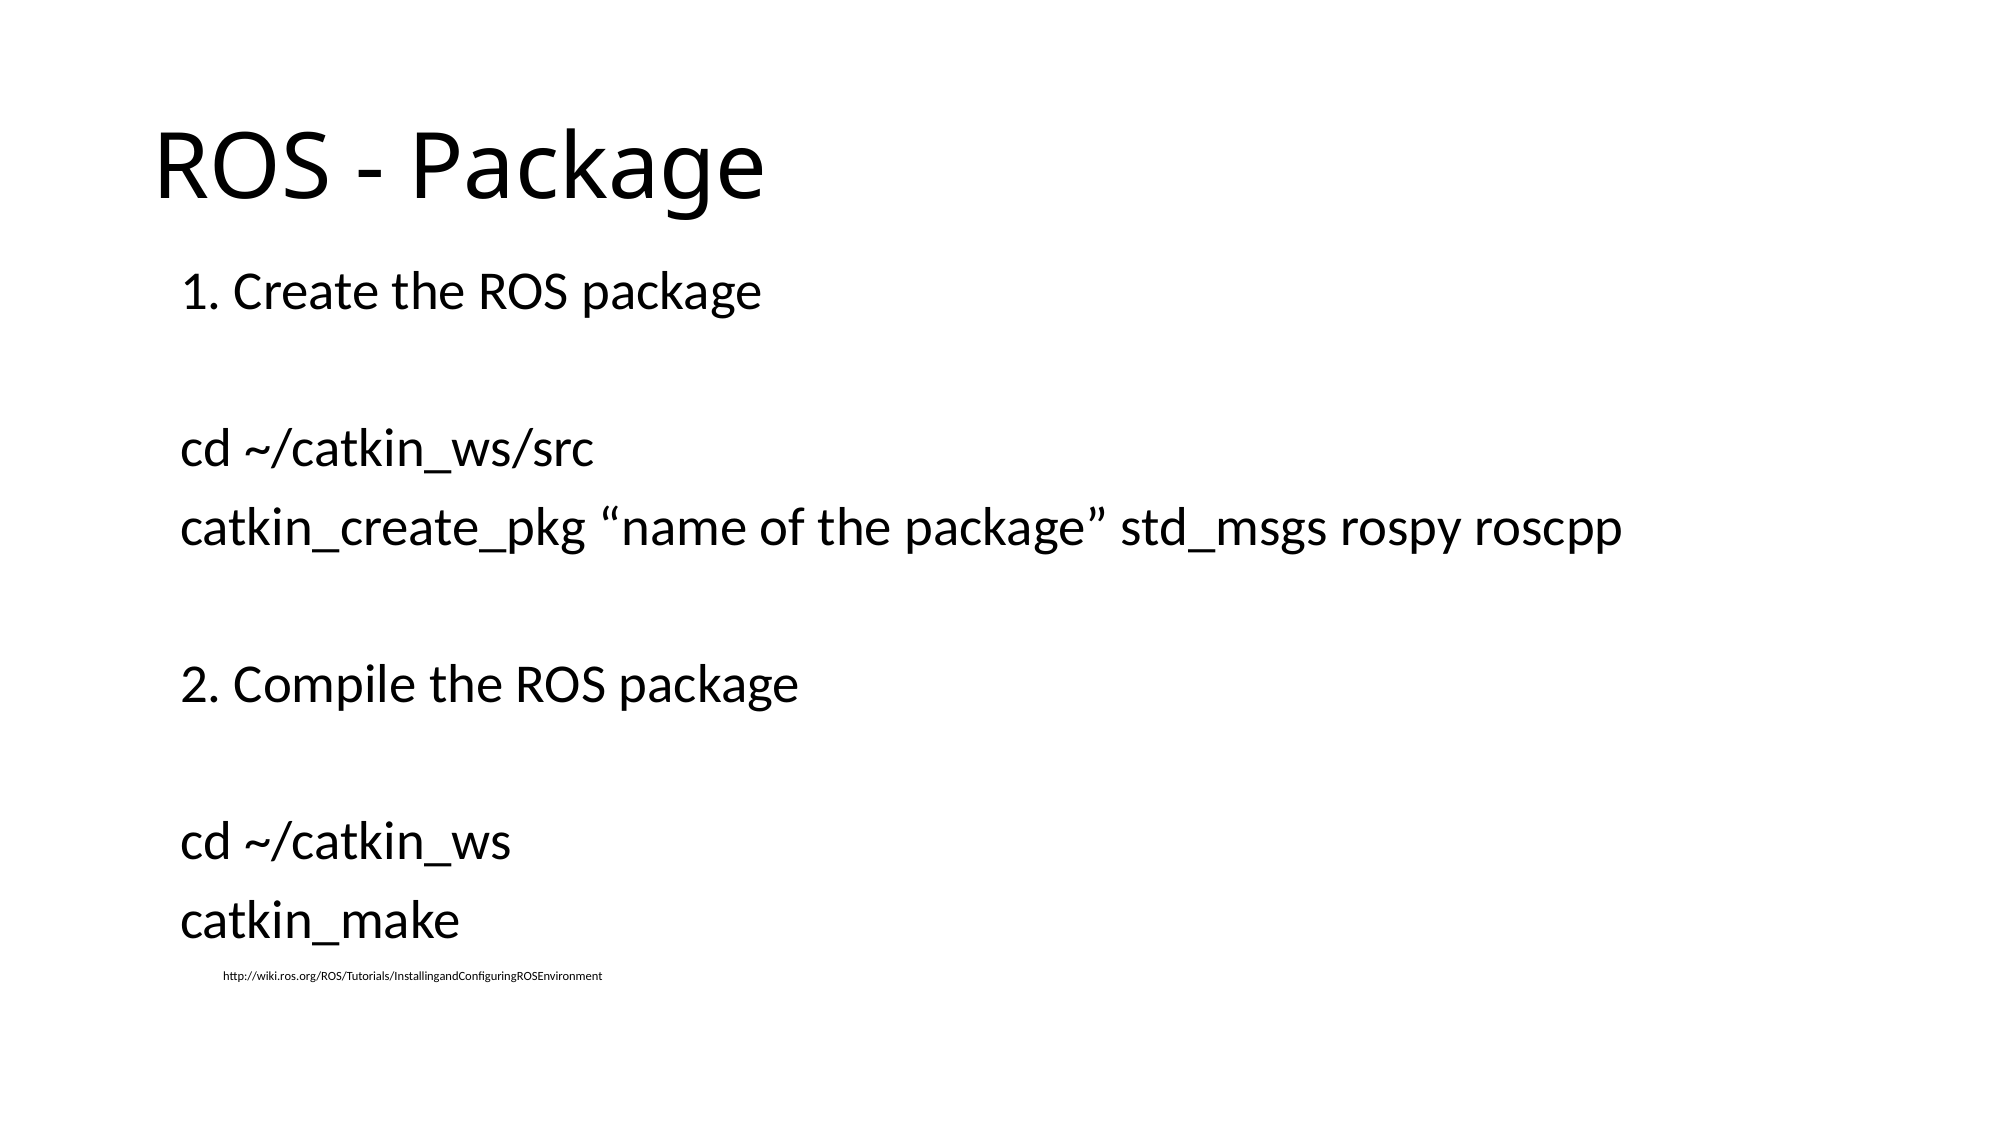

# ROS - Package
1. Create the ROS package
cd ~/catkin_ws/src
catkin_create_pkg “name of the package” std_msgs rospy roscpp
2. Compile the ROS package
cd ~/catkin_ws
catkin_make
http://wiki.ros.org/ROS/Tutorials/InstallingandConfiguringROSEnvironment